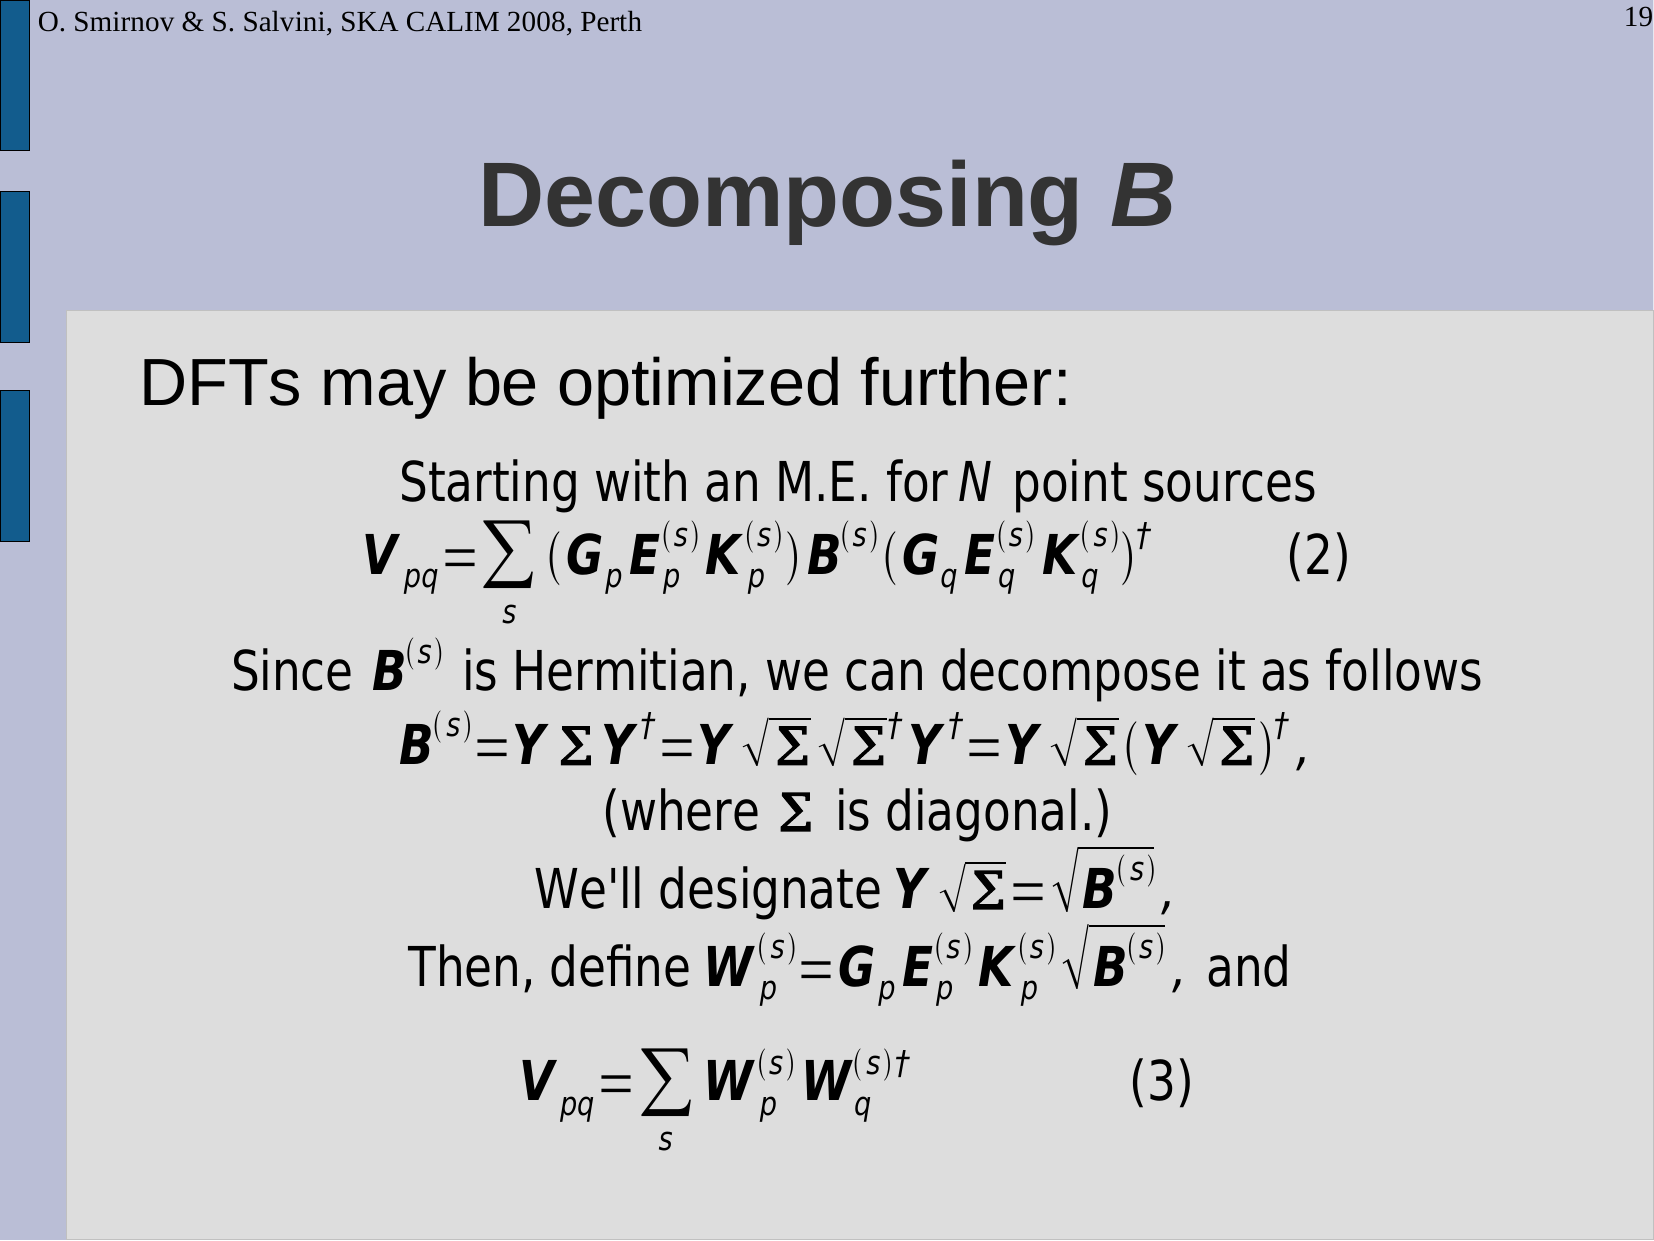

19
O. Smirnov & S. Salvini, SKA CALIM 2008, Perth
# Decomposing B
DFTs may be optimized further: